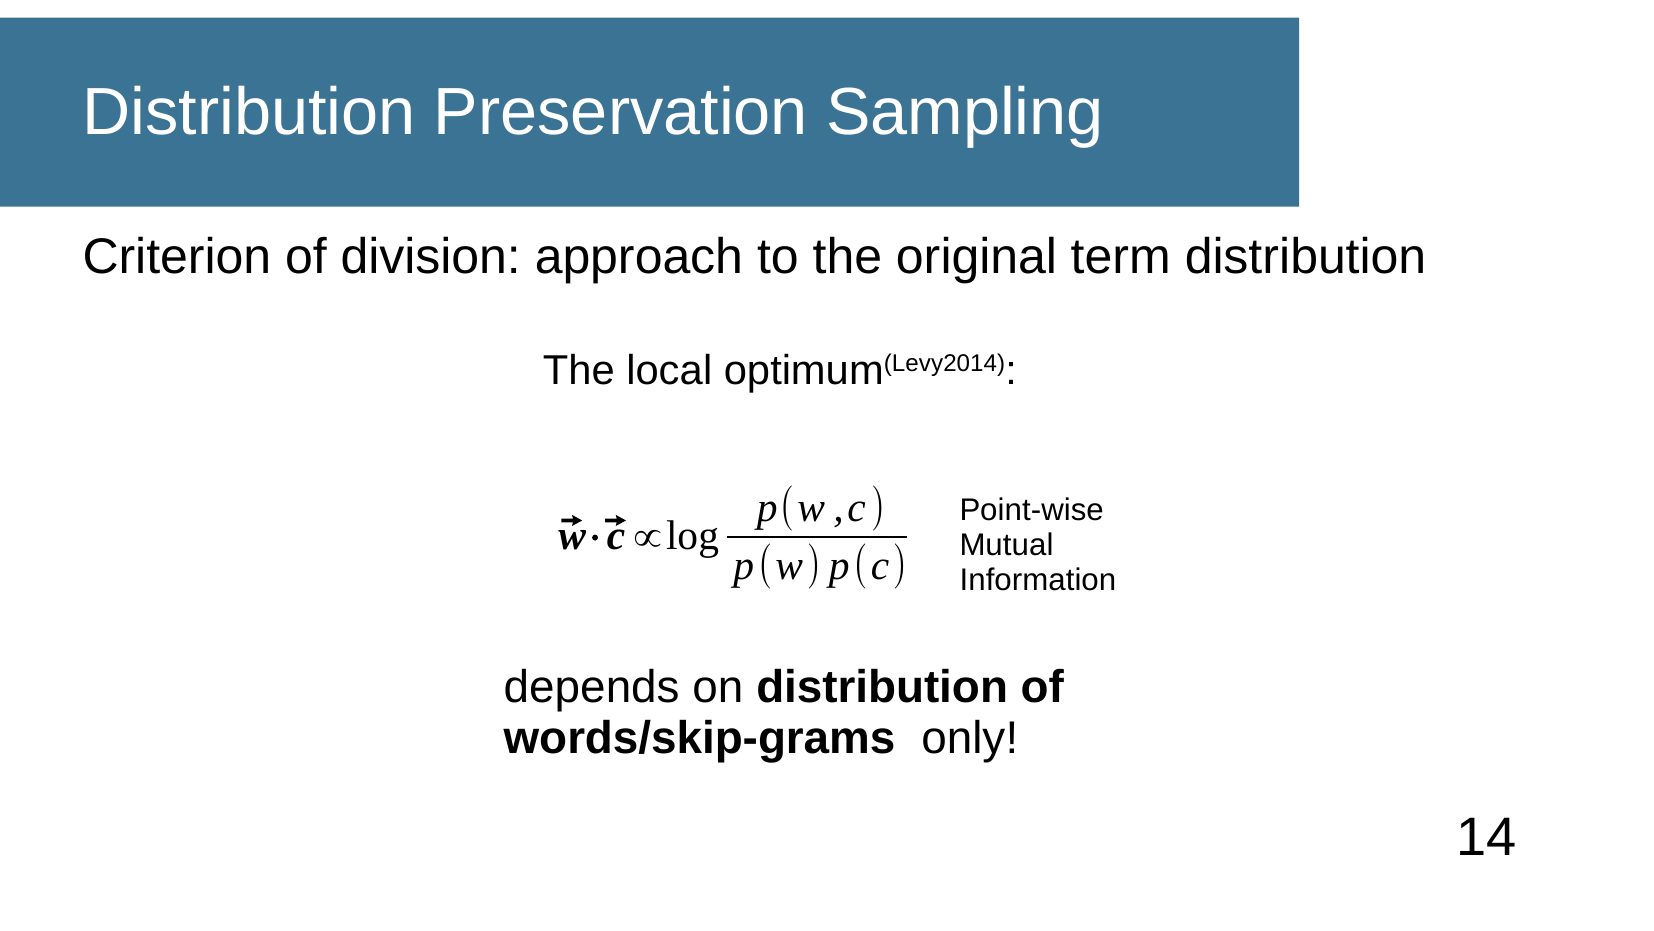

# Distribution Preservation Sampling
Criterion of division: approach to the original term distribution
The local optimum(Levy2014):
Point-wise
Mutual
Information
depends on distribution of
words/skip-grams only!